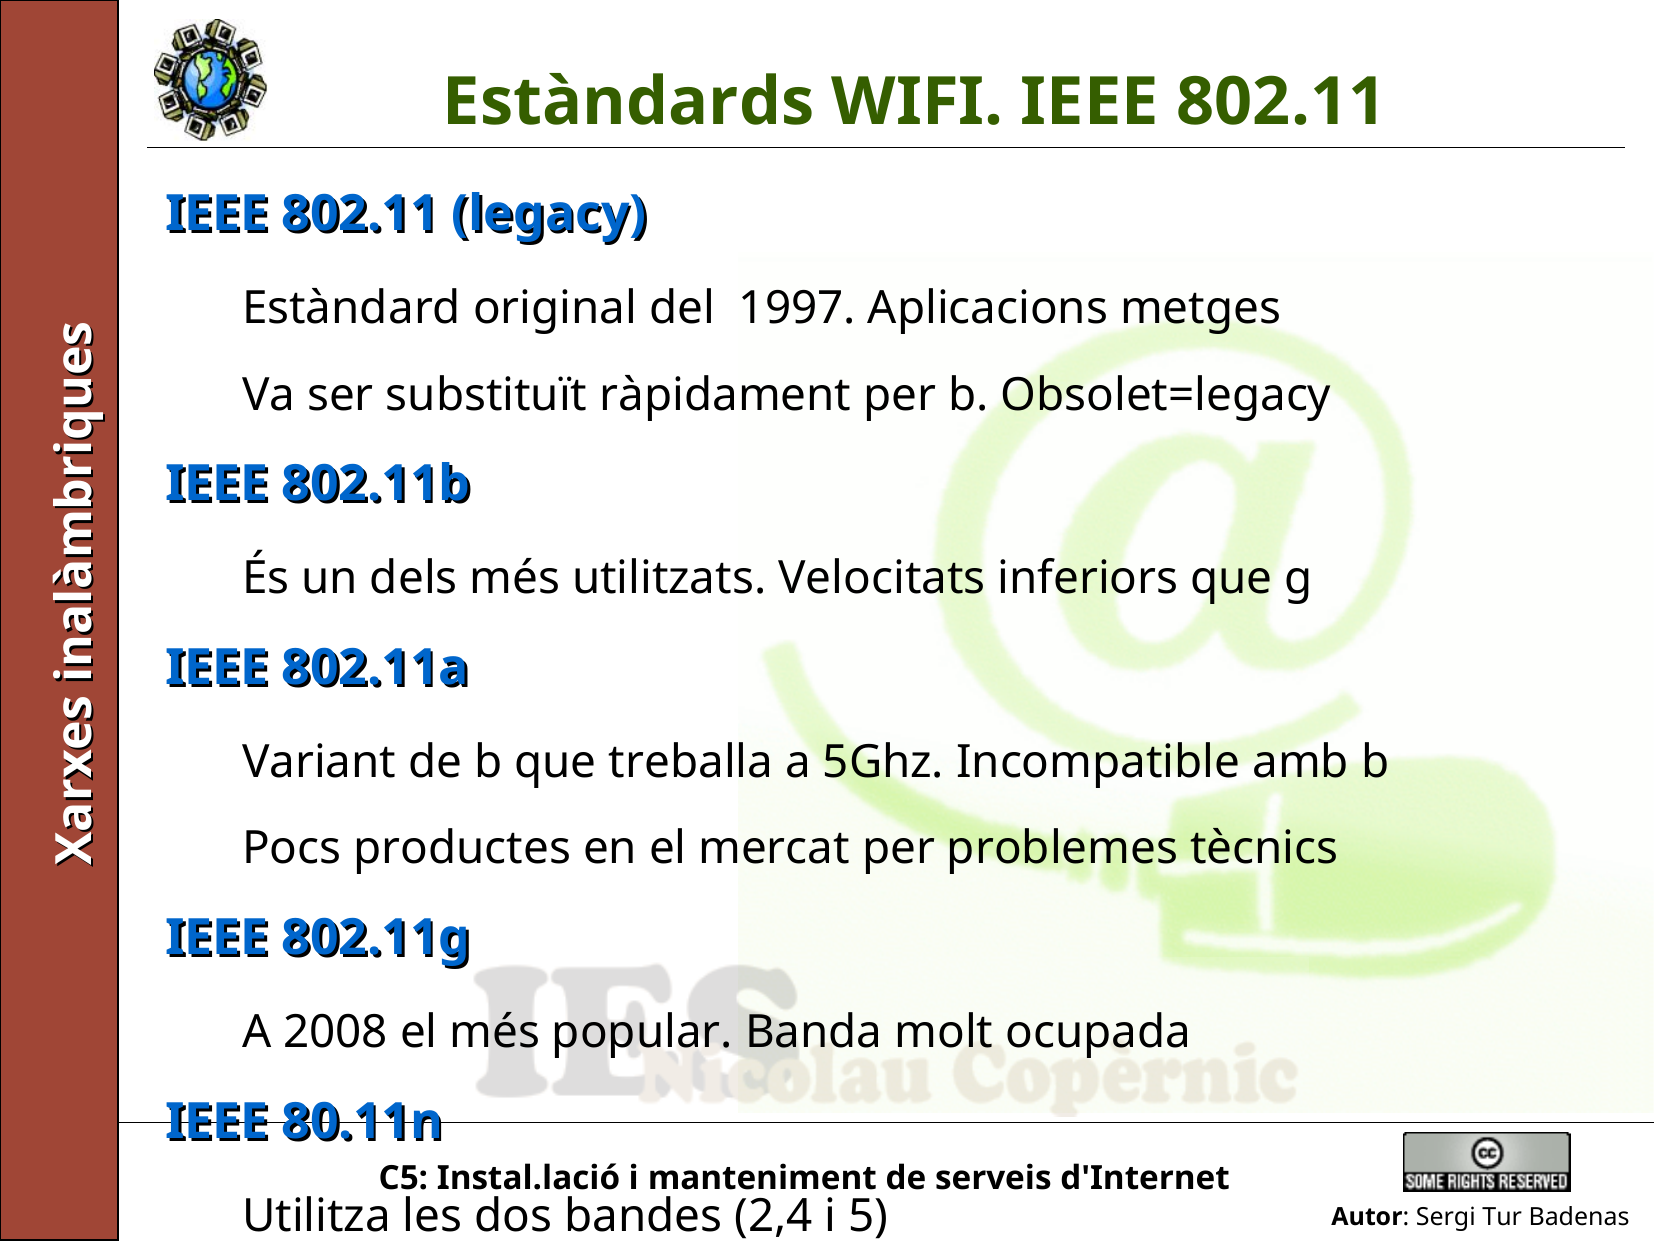

# Estàndards WIFI. IEEE 802.11
IEEE 802.11 (legacy)
Estàndard original del 1997. Aplicacions metges
Va ser substituït ràpidament per b. Obsolet=legacy
IEEE 802.11b
És un dels més utilitzats. Velocitats inferiors que g
IEEE 802.11a
Variant de b que treballa a 5Ghz. Incompatible amb b
Pocs productes en el mercat per problemes tècnics
IEEE 802.11g
A 2008 el més popular. Banda molt ocupada
IEEE 80.11n
Utilitza les dos bandes (2,4 i 5)
Estàndard no aprovat però ja hi han productes al mercat